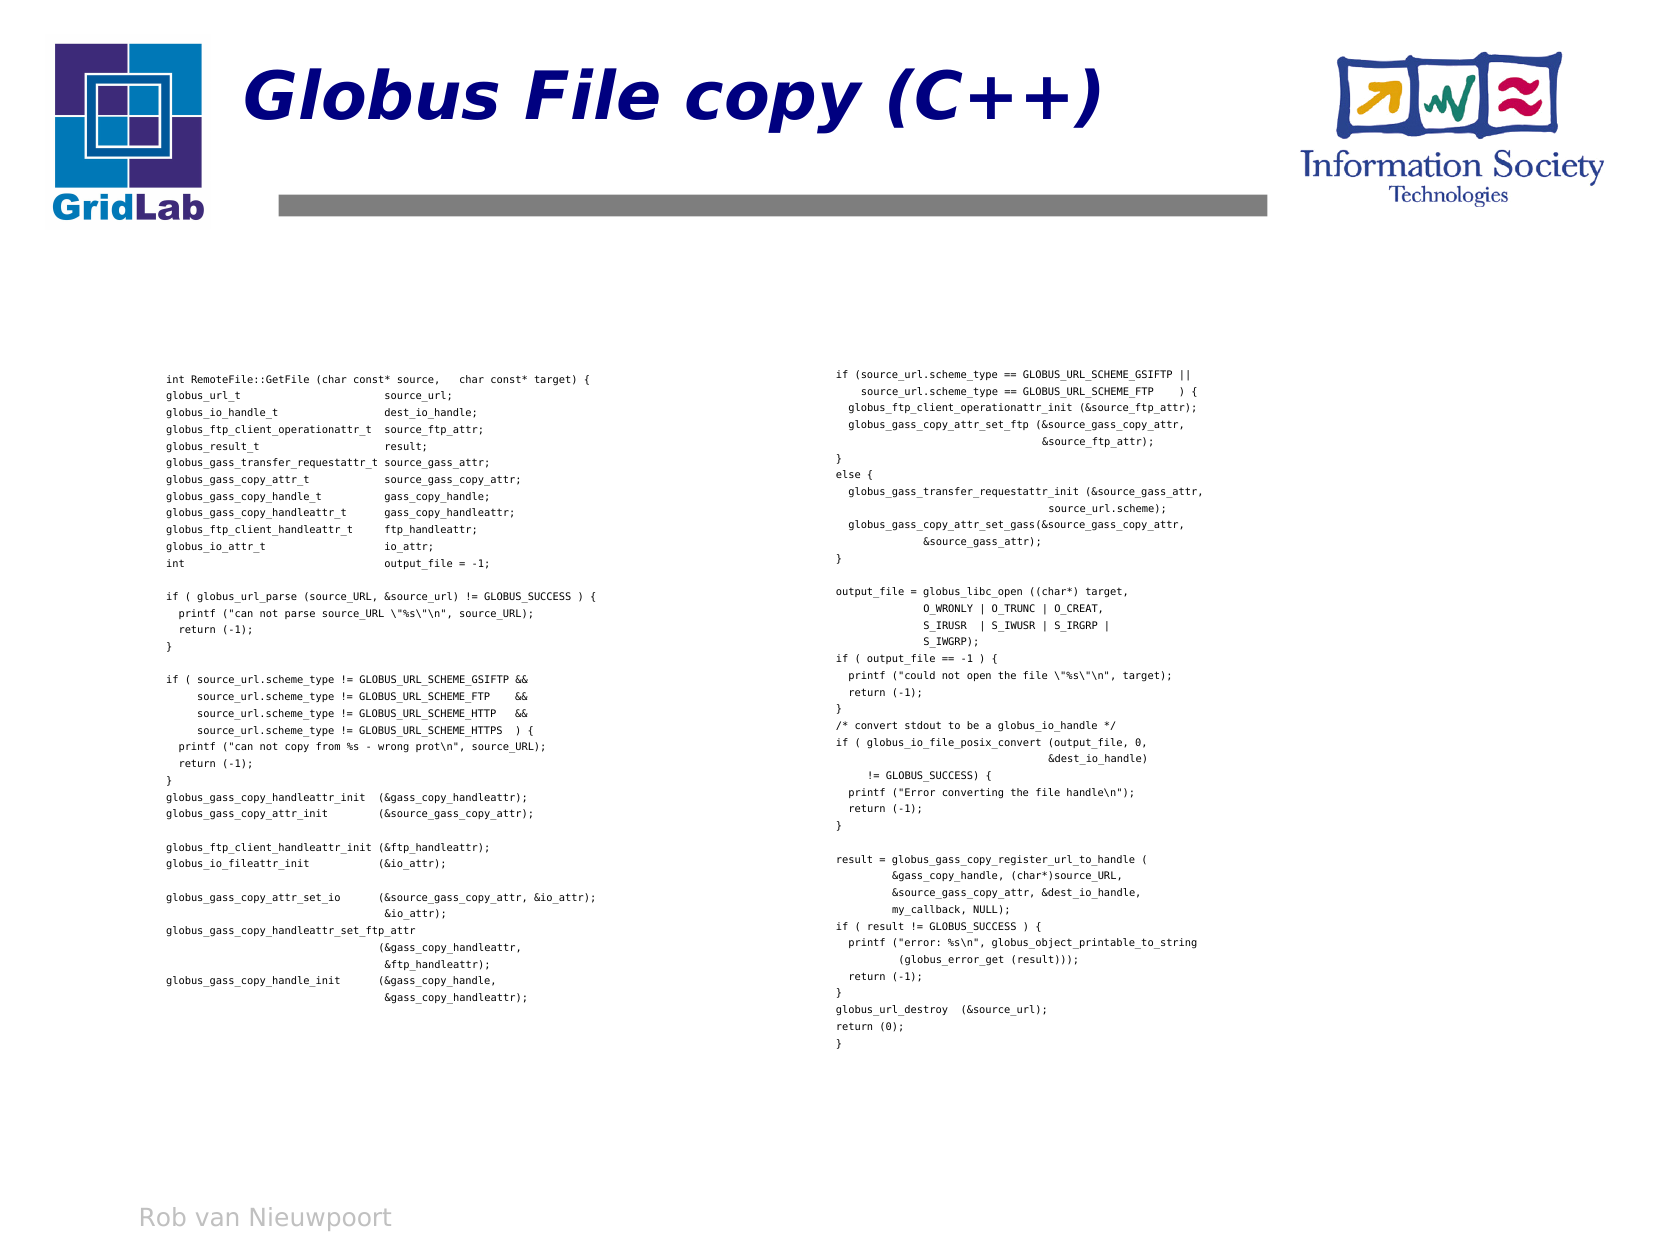

# Globus File copy (C++)
if (source_url.scheme_type == GLOBUS_URL_SCHEME_GSIFTP ||
 source_url.scheme_type == GLOBUS_URL_SCHEME_FTP ) {
 globus_ftp_client_operationattr_init (&source_ftp_attr);
 globus_gass_copy_attr_set_ftp (&source_gass_copy_attr,
 &source_ftp_attr);
}
else {
 globus_gass_transfer_requestattr_init (&source_gass_attr,
 source_url.scheme);
 globus_gass_copy_attr_set_gass(&source_gass_copy_attr,
 &source_gass_attr);
}
output_file = globus_libc_open ((char*) target,
 O_WRONLY | O_TRUNC | O_CREAT,
 S_IRUSR | S_IWUSR | S_IRGRP |
 S_IWGRP);
if ( output_file == -1 ) {
 printf ("could not open the file \"%s\"\n", target);
 return (-1);
}
/* convert stdout to be a globus_io_handle */
if ( globus_io_file_posix_convert (output_file, 0,
 &dest_io_handle)
 != GLOBUS_SUCCESS) {
 printf ("Error converting the file handle\n");
 return (-1);
}
result = globus_gass_copy_register_url_to_handle (
 &gass_copy_handle, (char*)source_URL,
 &source_gass_copy_attr, &dest_io_handle,
 my_callback, NULL);
if ( result != GLOBUS_SUCCESS ) {
 printf ("error: %s\n", globus_object_printable_to_string
 (globus_error_get (result)));
 return (-1);
}
globus_url_destroy (&source_url);
return (0);
}
int RemoteFile::GetFile (char const* source, char const* target) {
globus_url_t source_url;
globus_io_handle_t dest_io_handle;
globus_ftp_client_operationattr_t source_ftp_attr;
globus_result_t result;
globus_gass_transfer_requestattr_t source_gass_attr;
globus_gass_copy_attr_t source_gass_copy_attr;
globus_gass_copy_handle_t gass_copy_handle;
globus_gass_copy_handleattr_t gass_copy_handleattr;
globus_ftp_client_handleattr_t ftp_handleattr;
globus_io_attr_t io_attr;
int output_file = -1;
if ( globus_url_parse (source_URL, &source_url) != GLOBUS_SUCCESS ) {
 printf ("can not parse source_URL \"%s\"\n", source_URL);
 return (-1);
}
if ( source_url.scheme_type != GLOBUS_URL_SCHEME_GSIFTP &&
 source_url.scheme_type != GLOBUS_URL_SCHEME_FTP &&
 source_url.scheme_type != GLOBUS_URL_SCHEME_HTTP &&
 source_url.scheme_type != GLOBUS_URL_SCHEME_HTTPS ) {
 printf ("can not copy from %s - wrong prot\n", source_URL);
 return (-1);
}
globus_gass_copy_handleattr_init (&gass_copy_handleattr);
globus_gass_copy_attr_init (&source_gass_copy_attr);
globus_ftp_client_handleattr_init (&ftp_handleattr);
globus_io_fileattr_init (&io_attr);
globus_gass_copy_attr_set_io (&source_gass_copy_attr, &io_attr);
 &io_attr);
globus_gass_copy_handleattr_set_ftp_attr
 (&gass_copy_handleattr,
 &ftp_handleattr);
globus_gass_copy_handle_init (&gass_copy_handle,
 &gass_copy_handleattr);